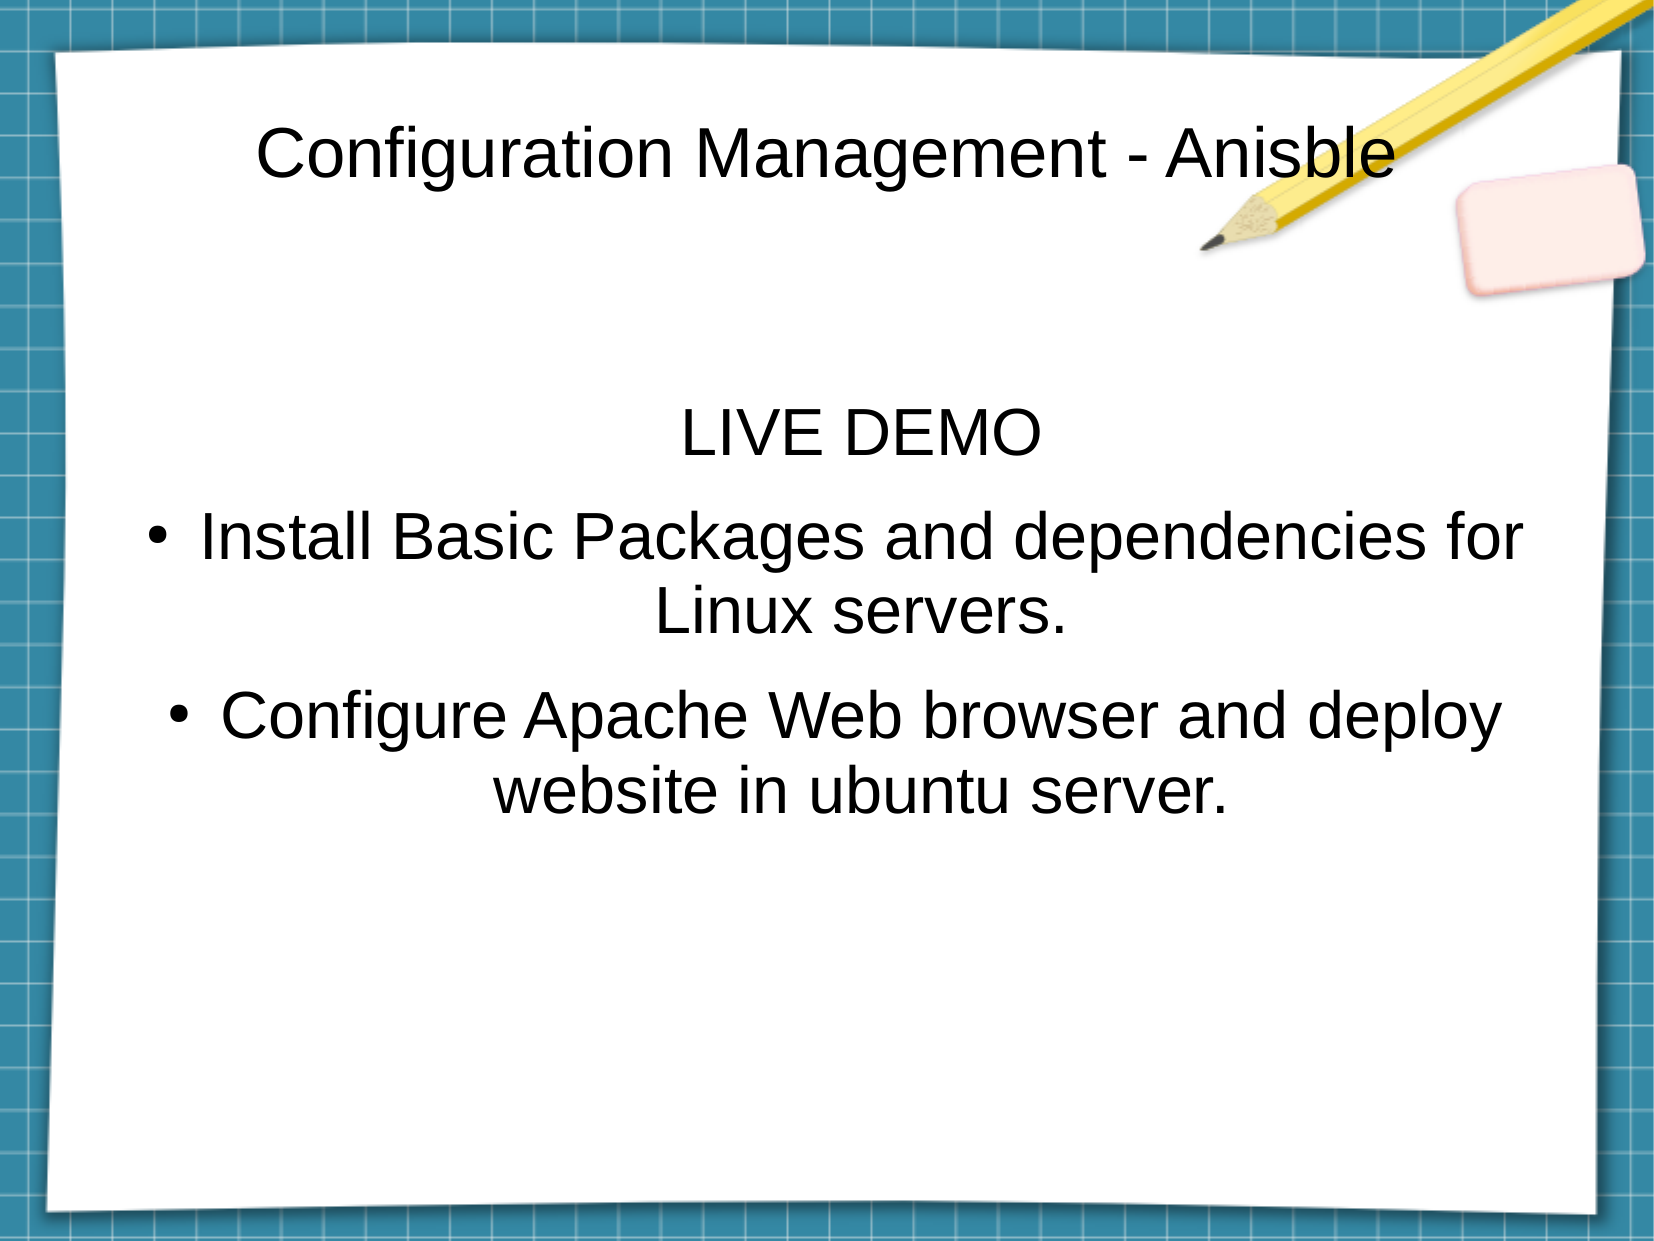

# Configuration Management - Anisble
LIVE DEMO
Install Basic Packages and dependencies for Linux servers.
Configure Apache Web browser and deploy website in ubuntu server.